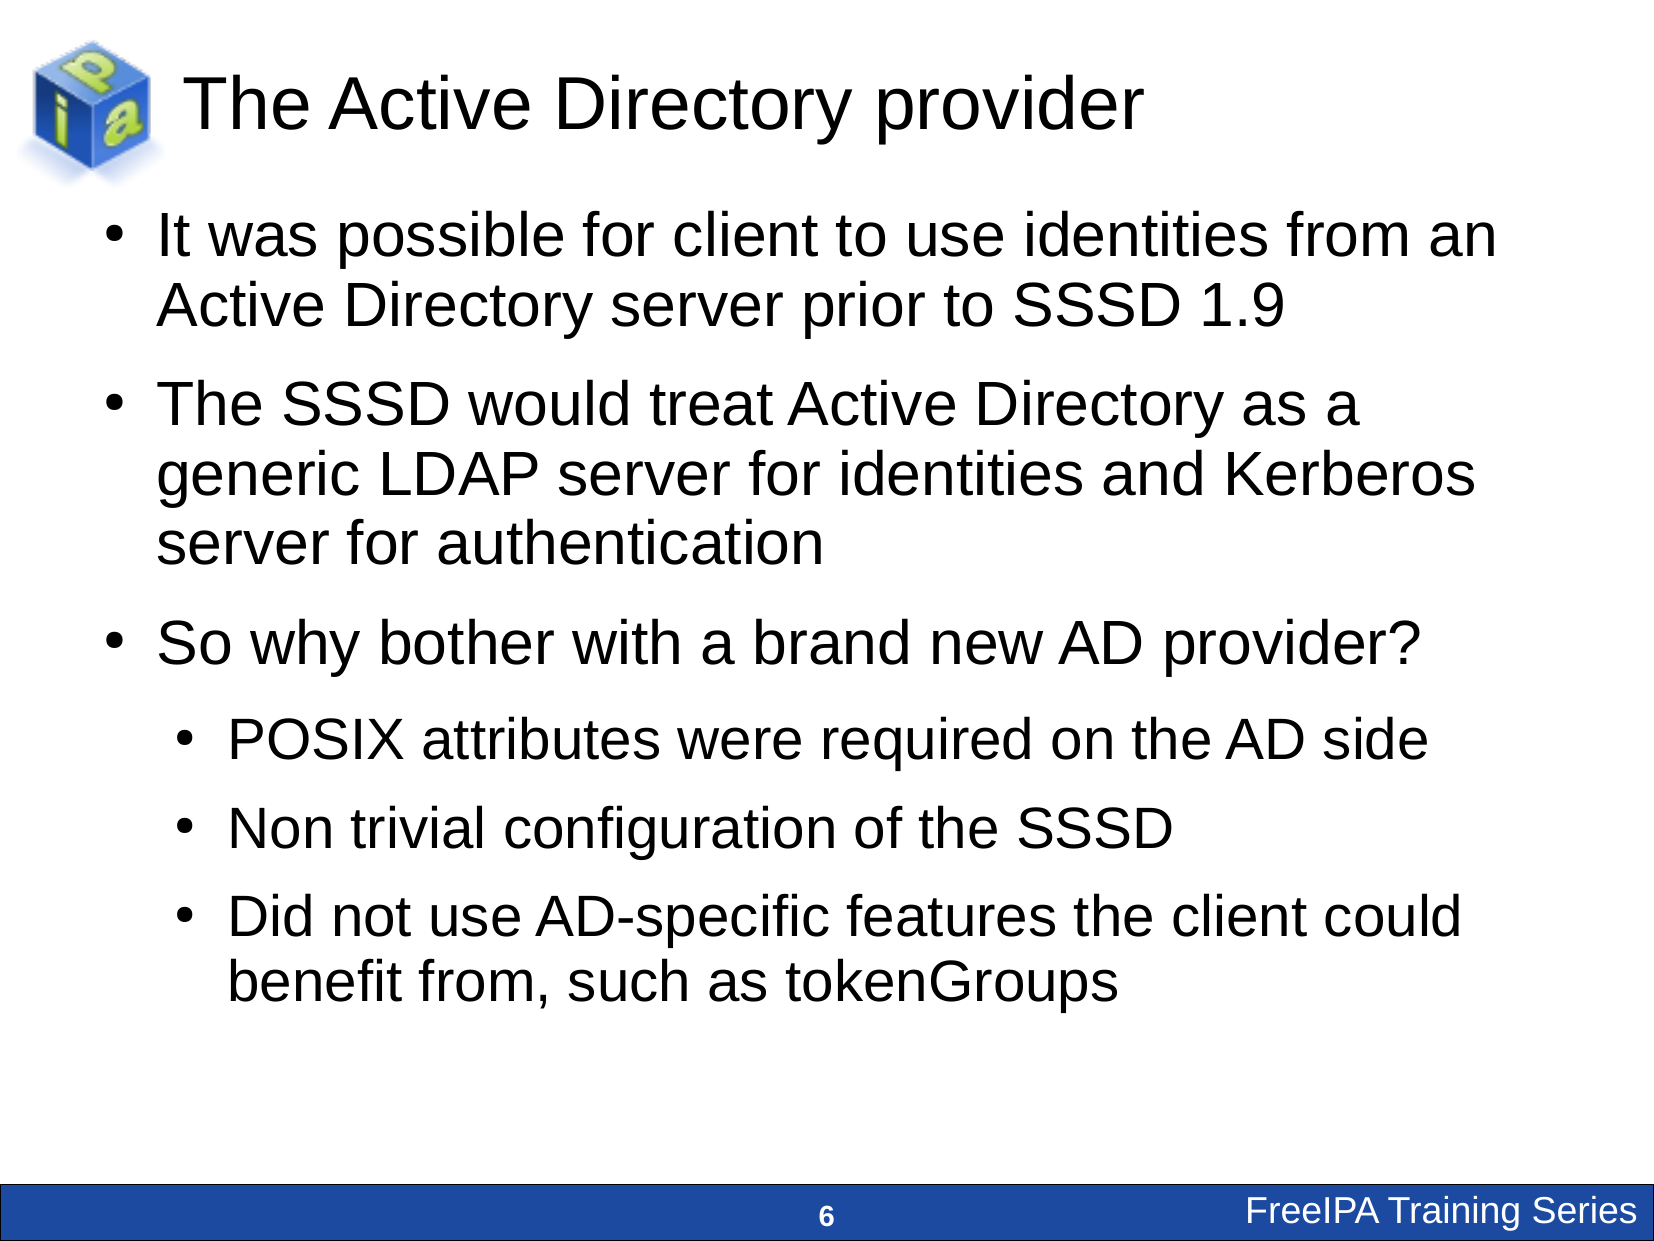

# The Active Directory provider
It was possible for client to use identities from an Active Directory server prior to SSSD 1.9
The SSSD would treat Active Directory as a generic LDAP server for identities and Kerberos server for authentication
So why bother with a brand new AD provider?
POSIX attributes were required on the AD side
Non trivial configuration of the SSSD
Did not use AD-specific features the client could benefit from, such as tokenGroups
6